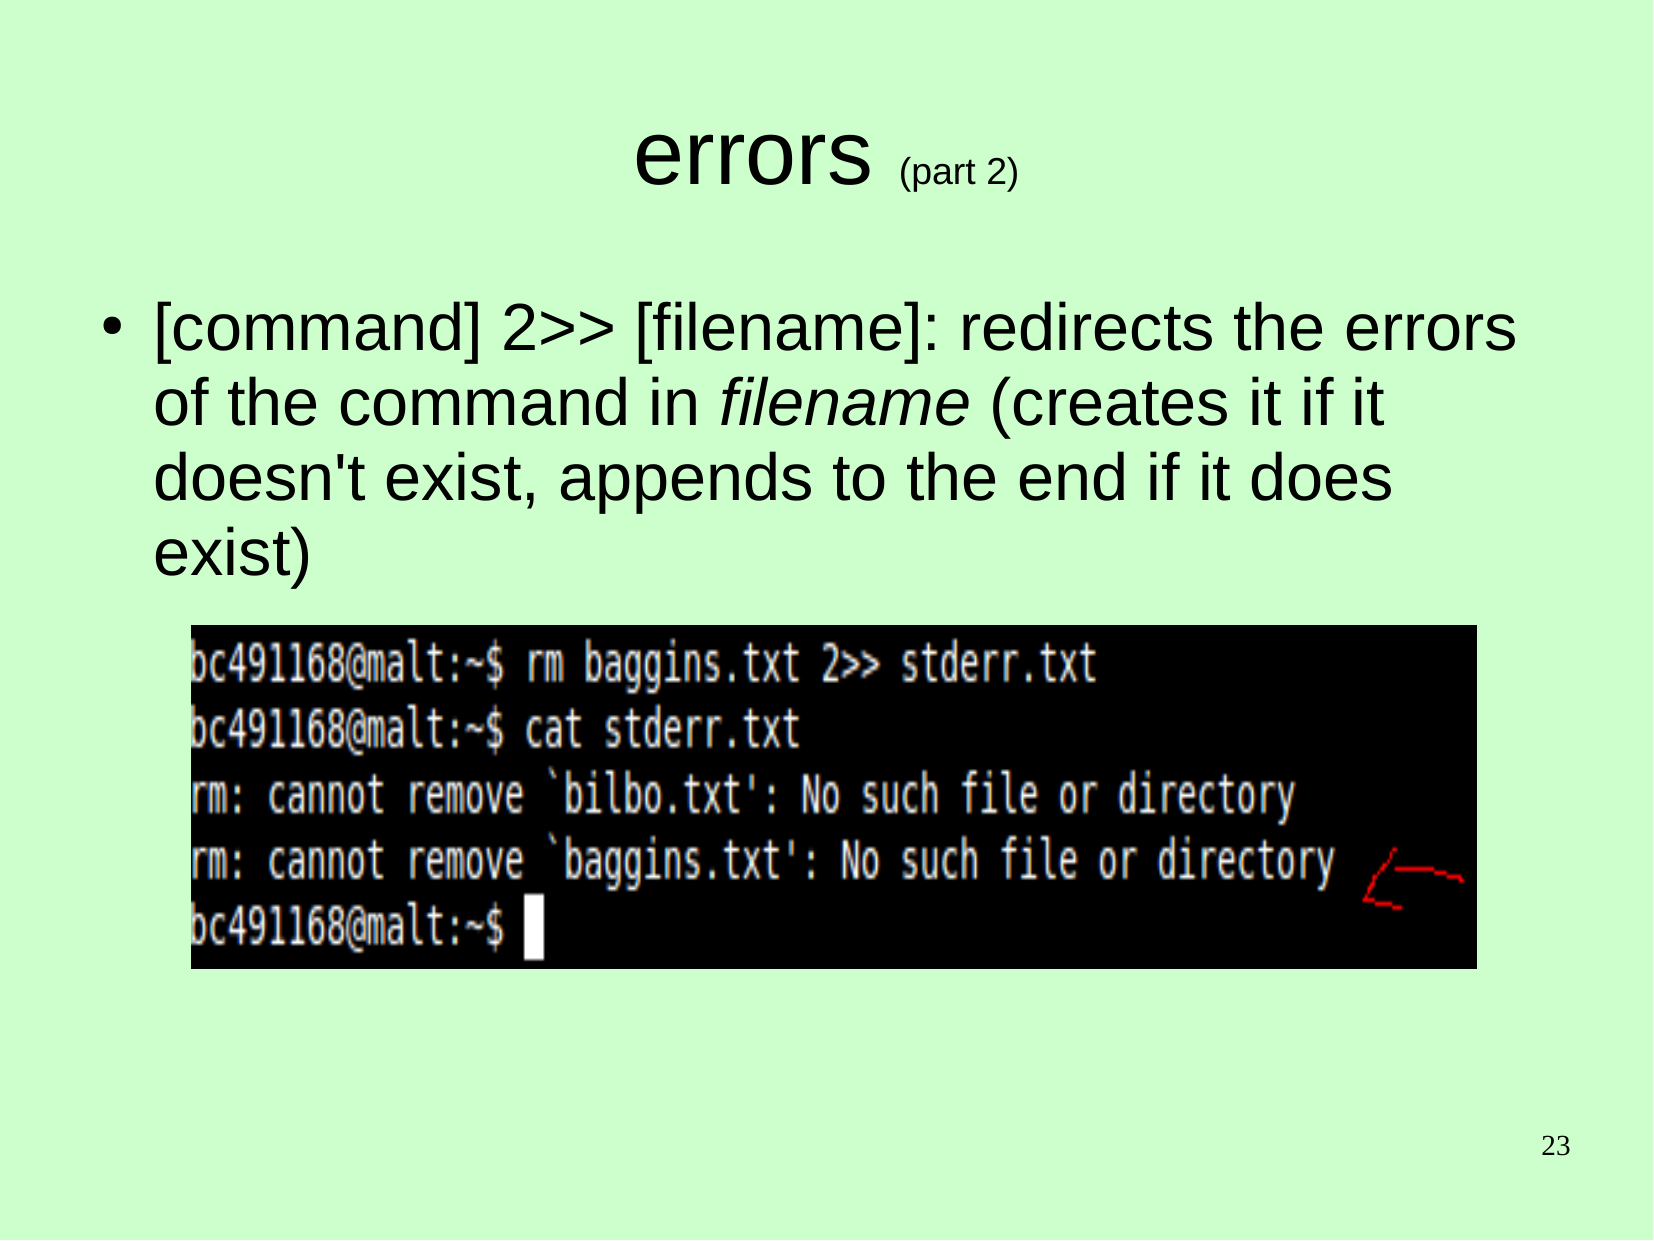

# errors (part 2)
[command] 2>> [filename]: redirects the errors of the command in filename (creates it if it doesn't exist, appends to the end if it does exist)
23